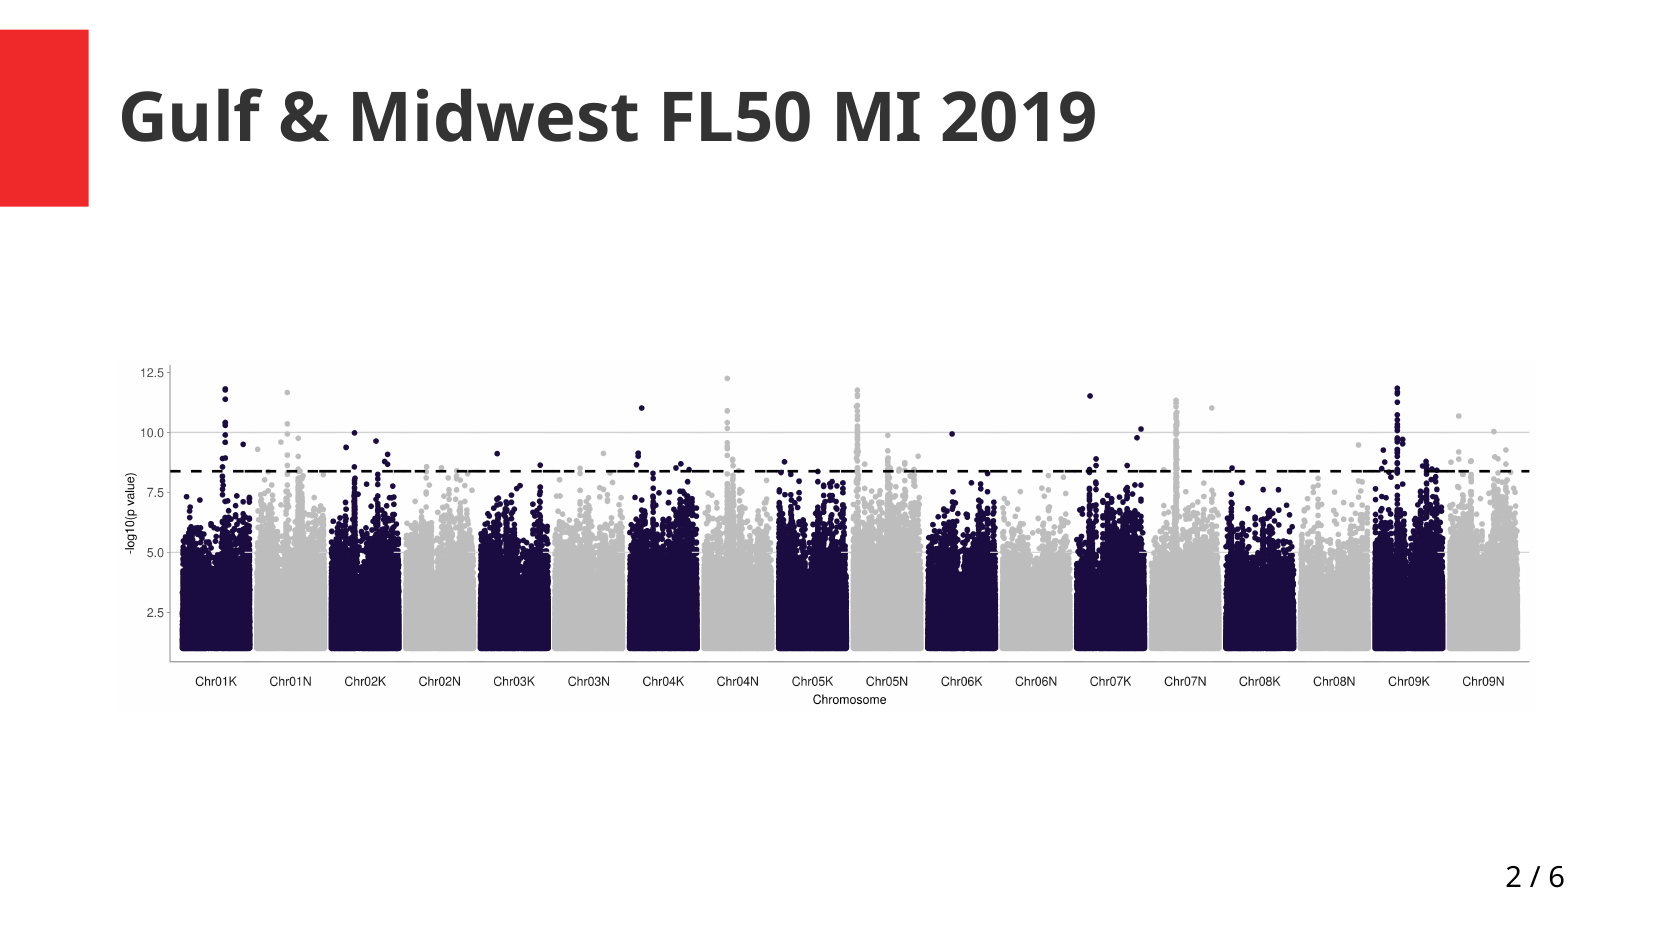

# Gulf & Midwest FL50 MI 2019
2